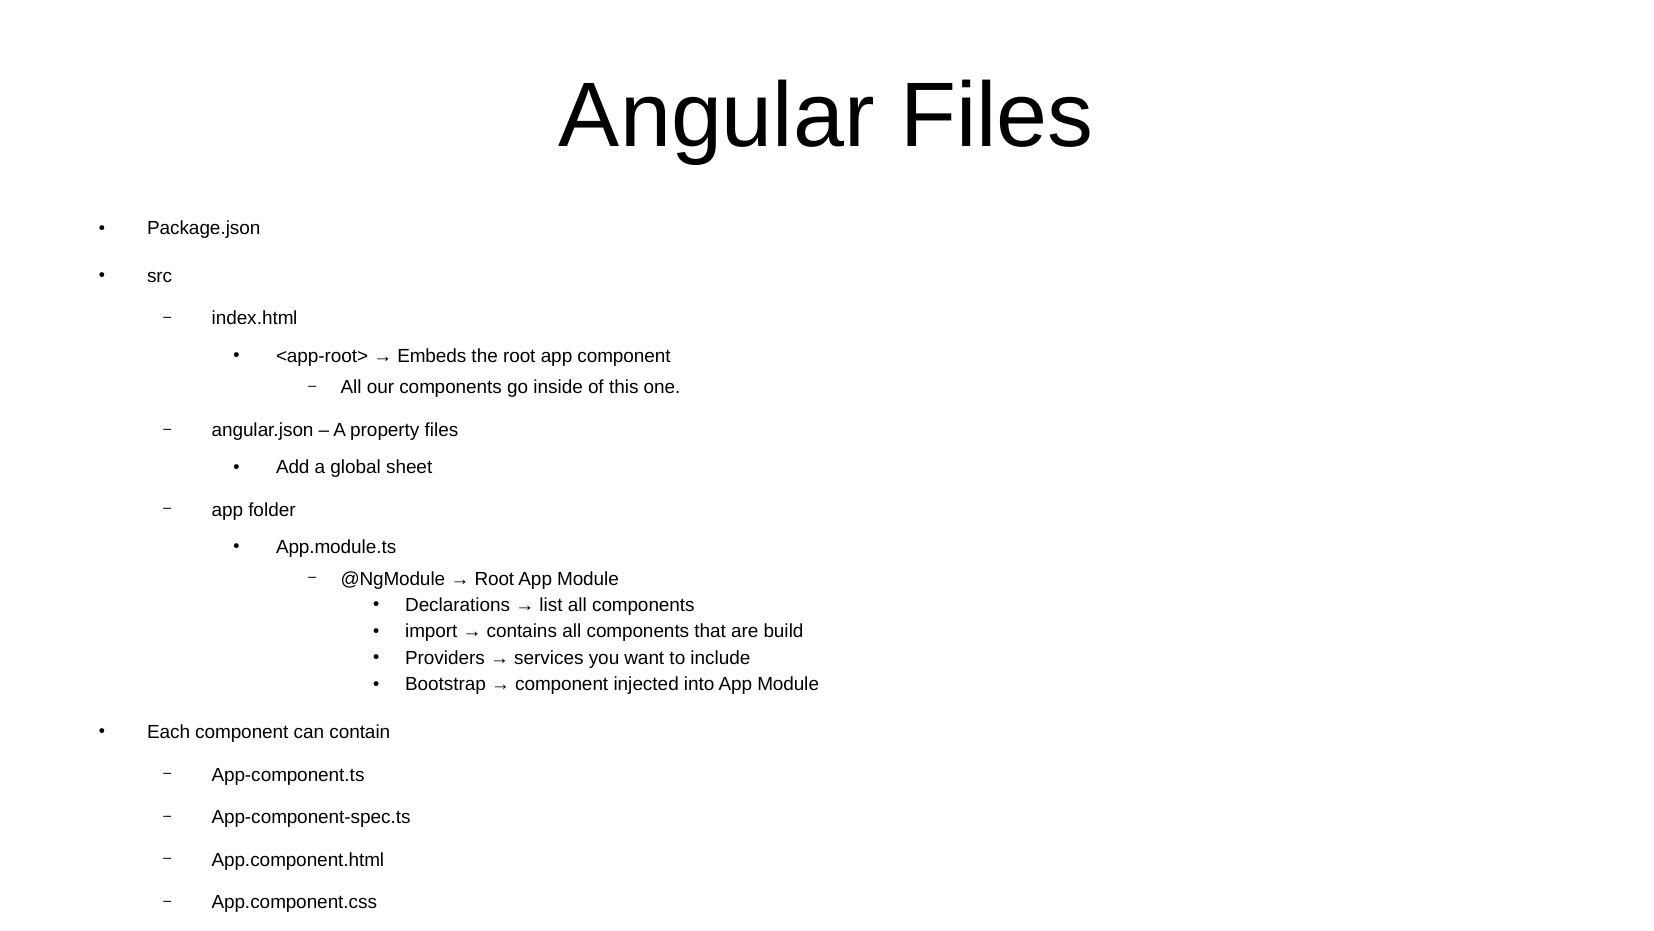

# Angular Files
Package.json
src
index.html
<app-root> → Embeds the root app component
All our components go inside of this one.
angular.json – A property files
Add a global sheet
app folder
App.module.ts
@NgModule → Root App Module
Declarations → list all components
import → contains all components that are build
Providers → services you want to include
Bootstrap → component injected into App Module
Each component can contain
App-component.ts
App-component-spec.ts
App.component.html
App.component.css